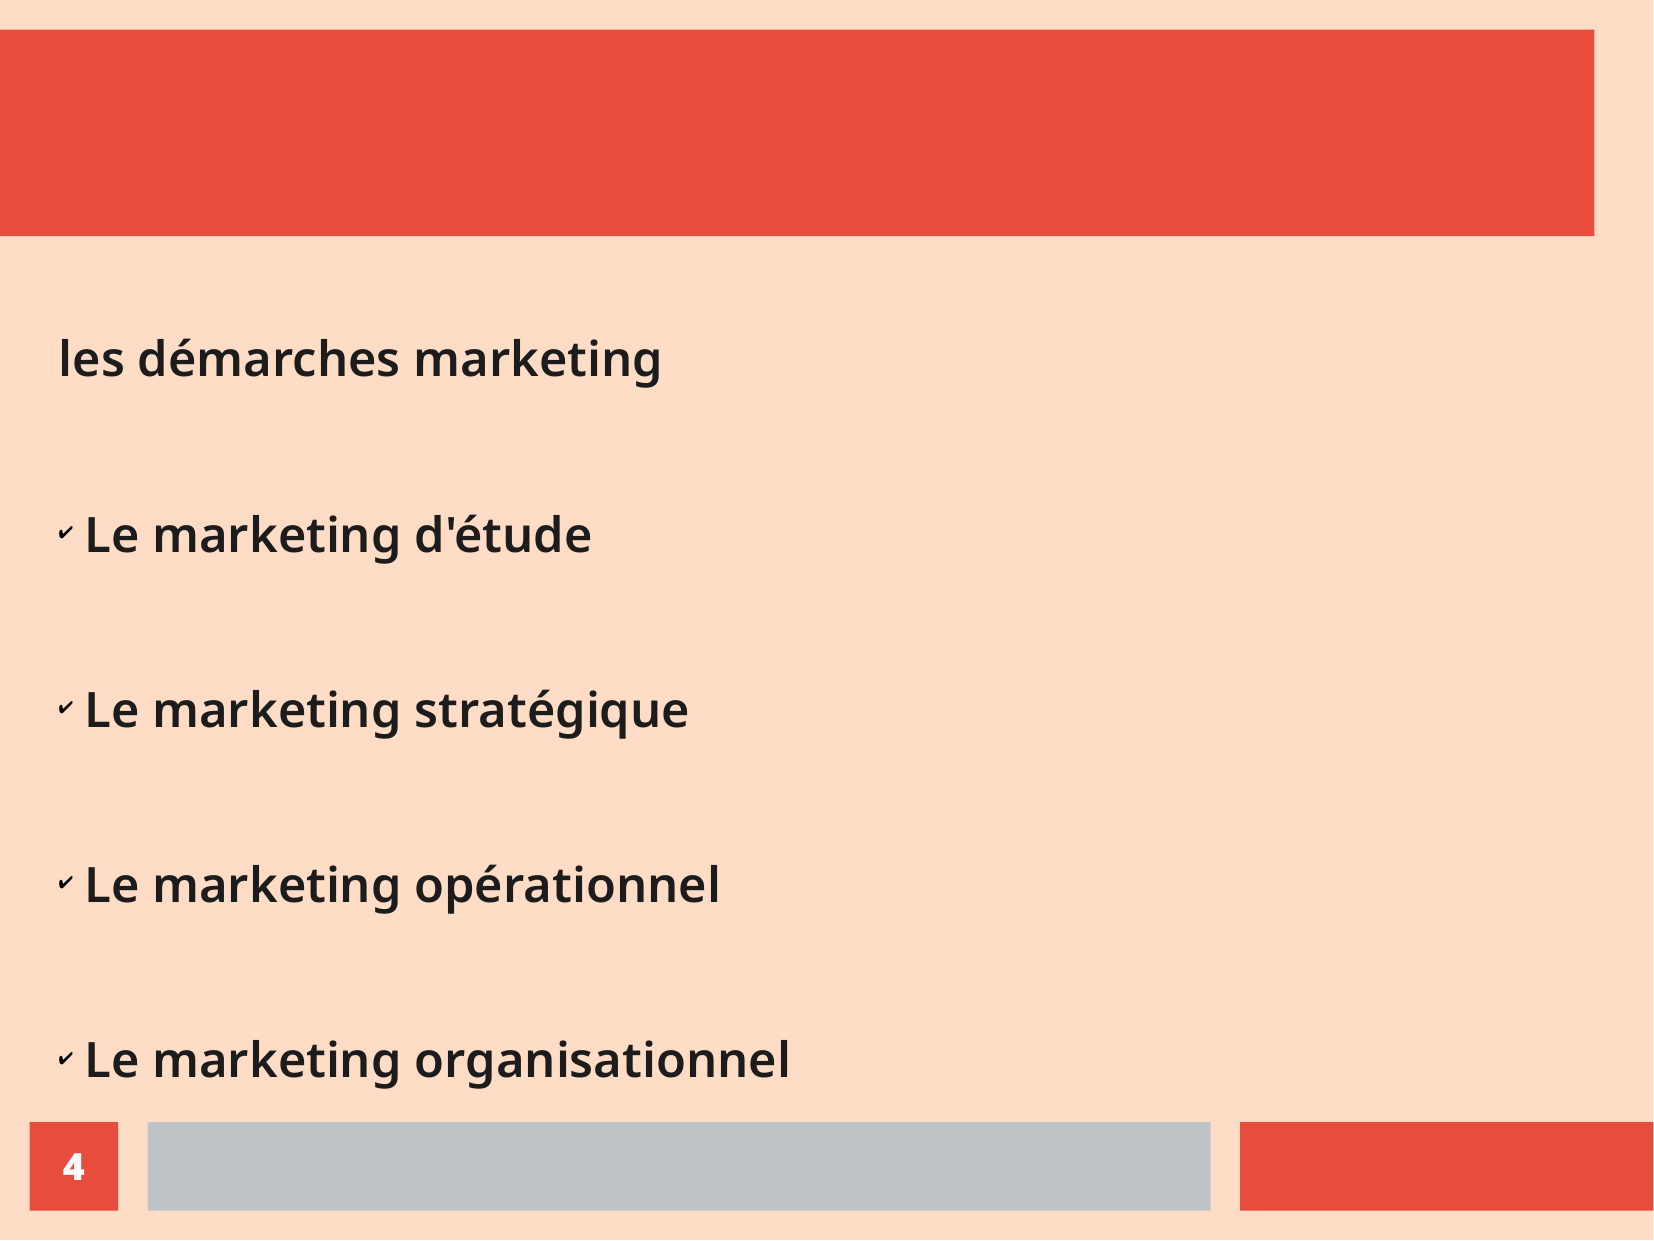

# les démarches marketing
 Le marketing d'étude
 Le marketing stratégique
 Le marketing opérationnel
 Le marketing organisationnel
4